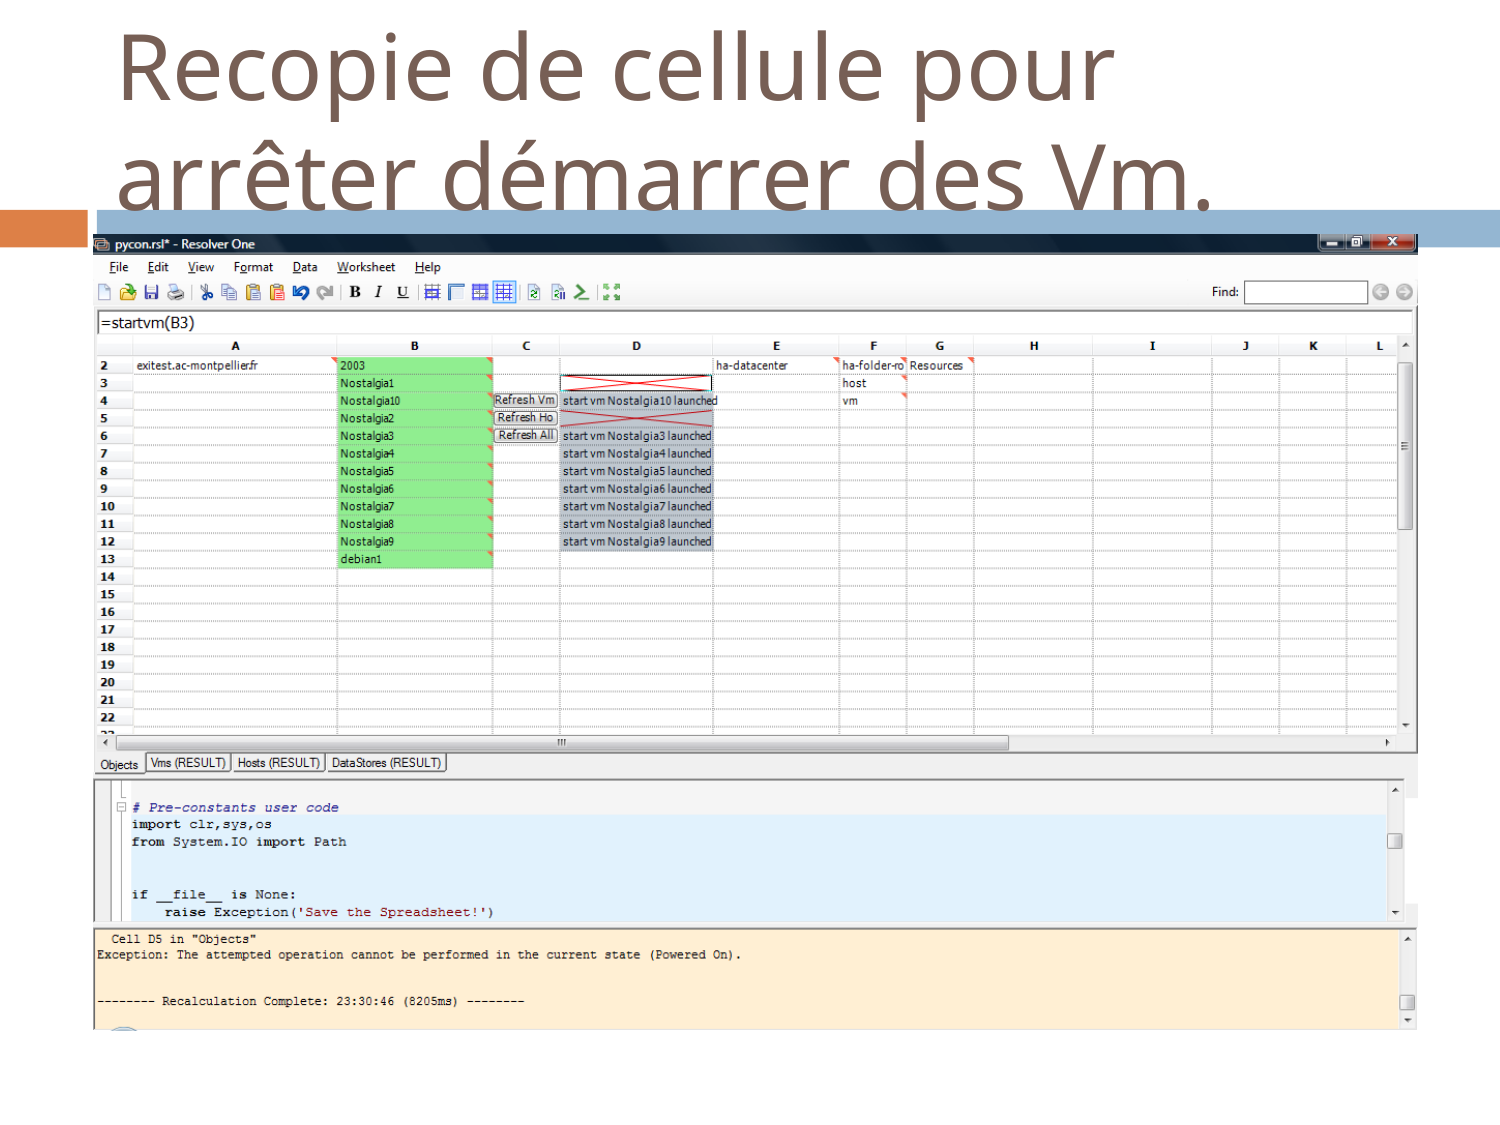

# Recopie de cellule pour arrêter démarrer des Vm.